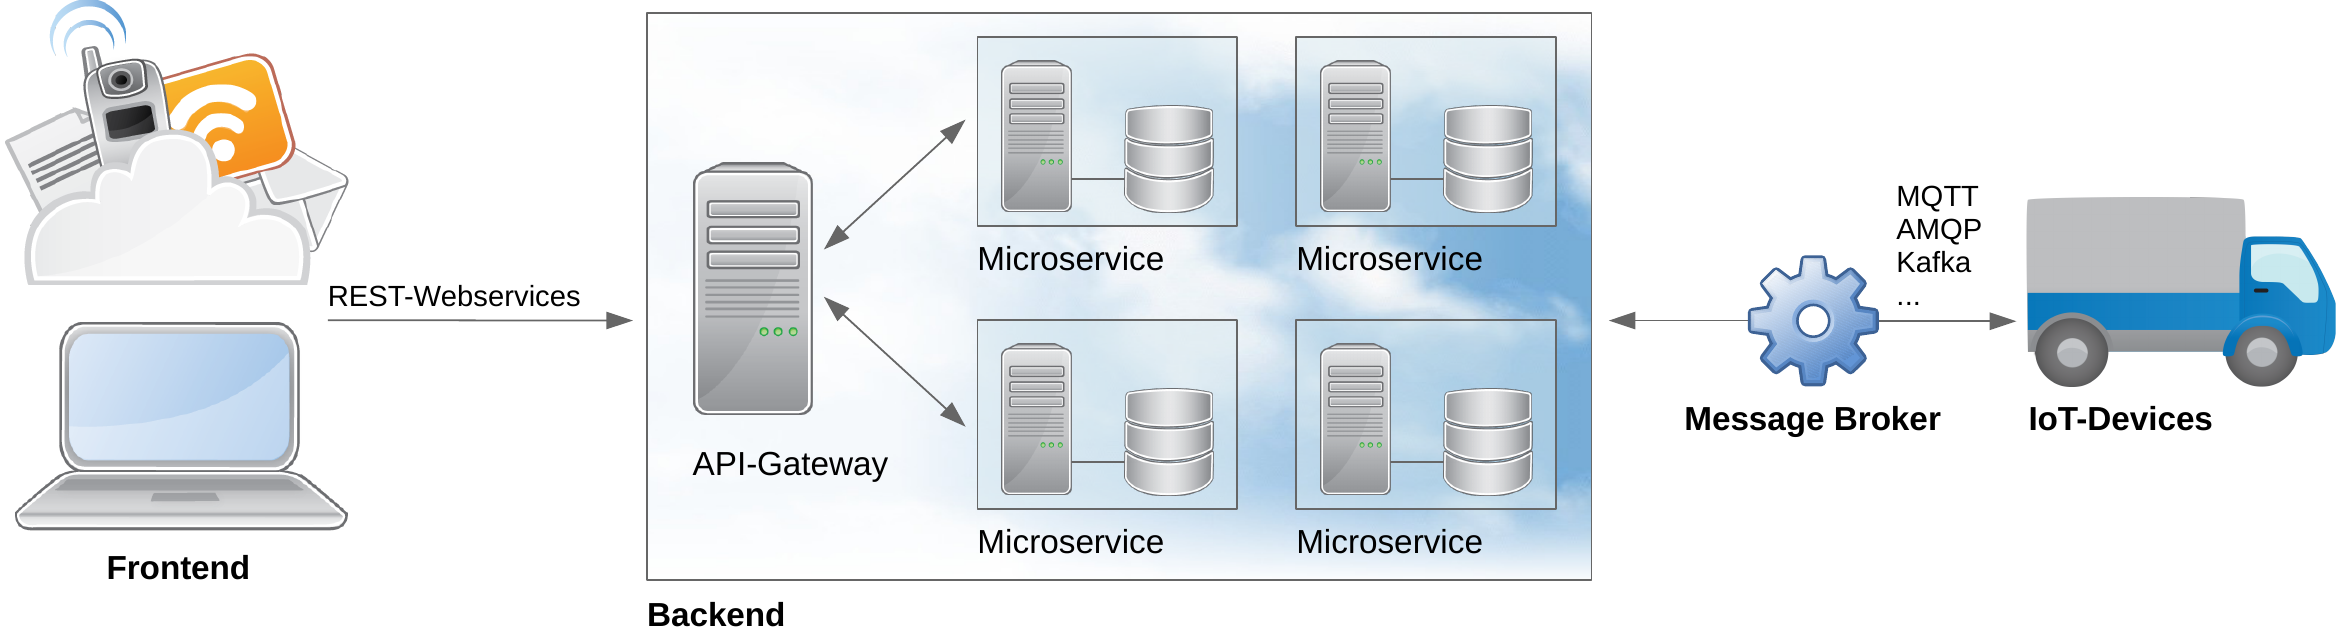

Frontend
Microservice
Microservice
MQTT
AMQP
Kafka
...
Message Broker
IoT-Devices
REST-Webservices
Microservice
Microservice
API-Gateway
Backend